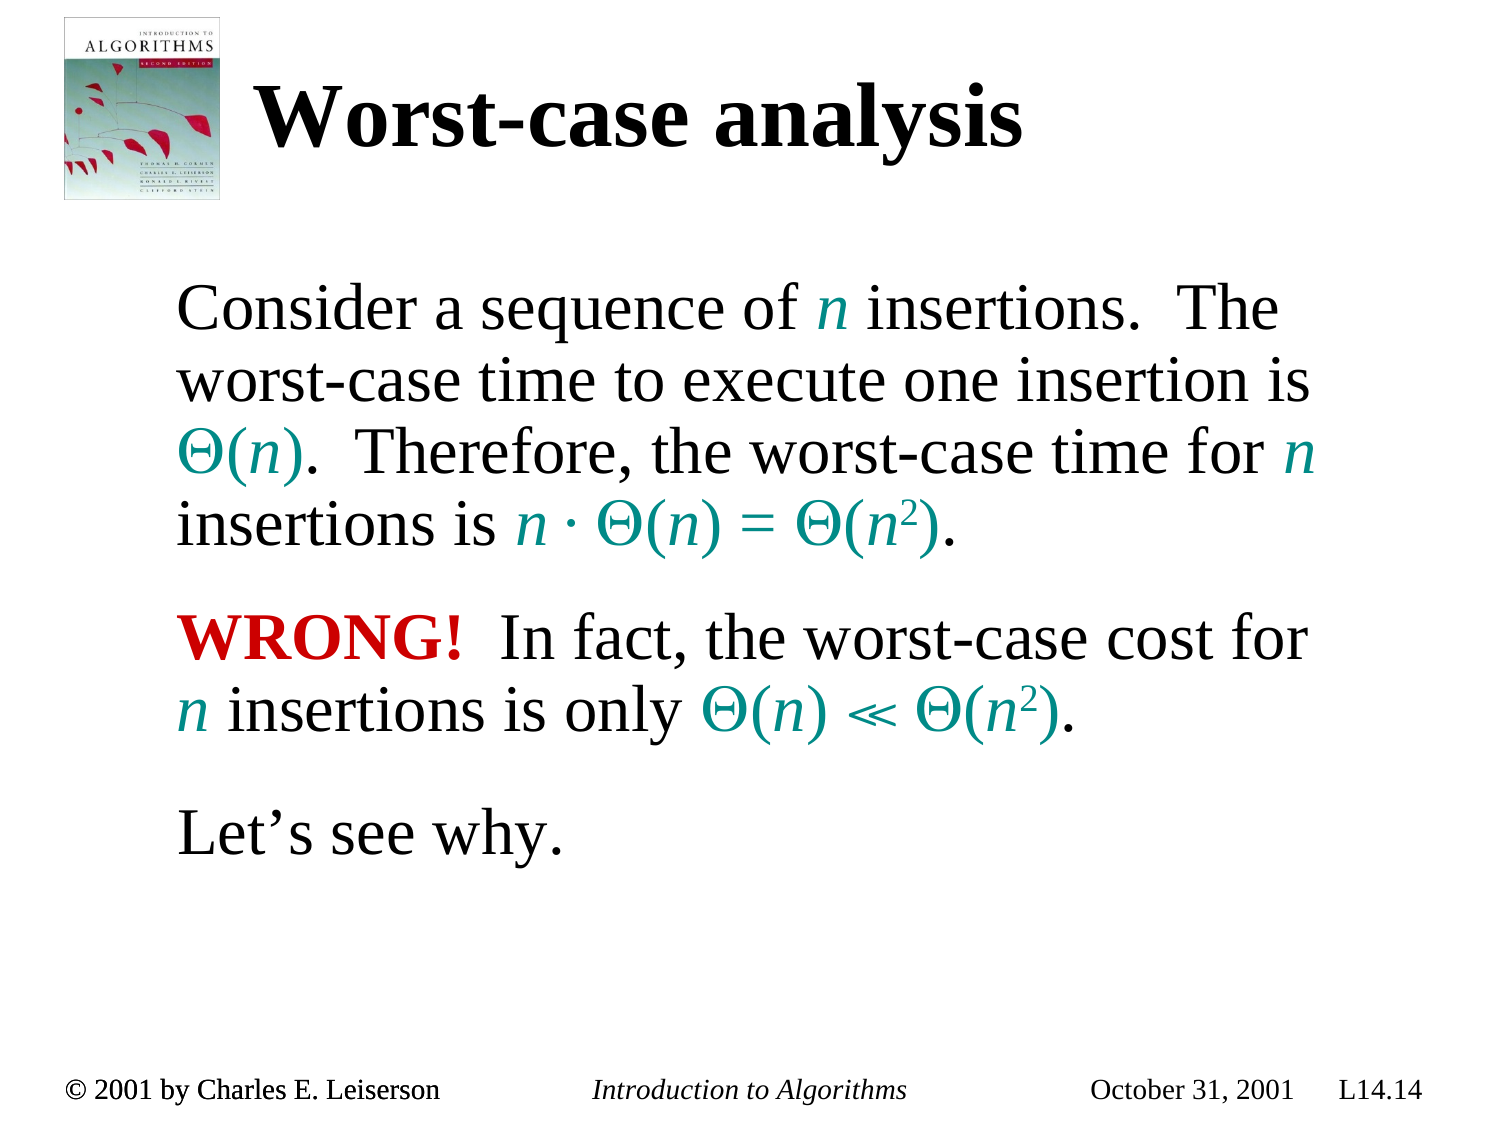

# Worst-case analysis
Consider a sequence of n insertions. The worst-case time to execute one insertion is (n). Therefore, the worst-case time for n insertions is n · (n) = (n2).
WRONG! In fact, the worst-case cost for n insertions is only (n) ≪ (n2).
Let’s see why.
Introduction to Algorithms
October 31, 2001 L14.